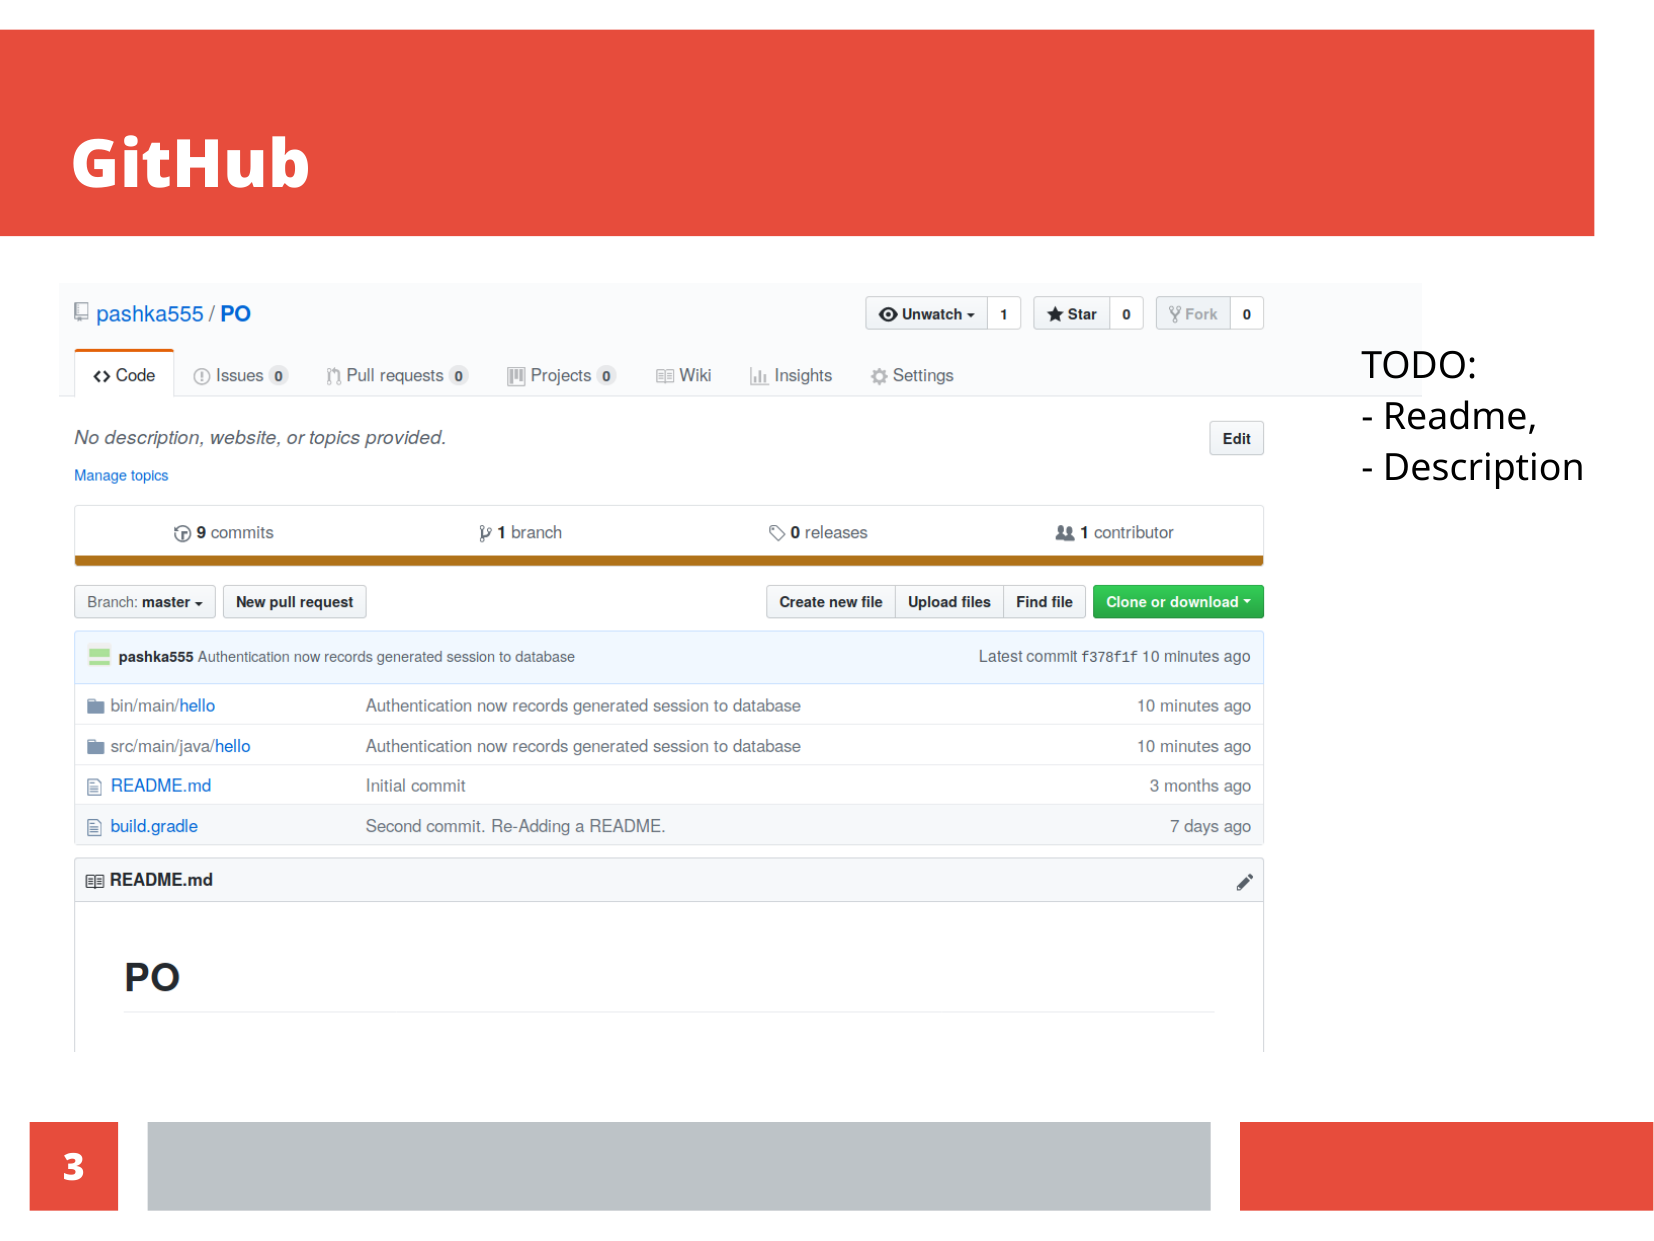

# GitHub
TODO:
- Readme,
- Description
3